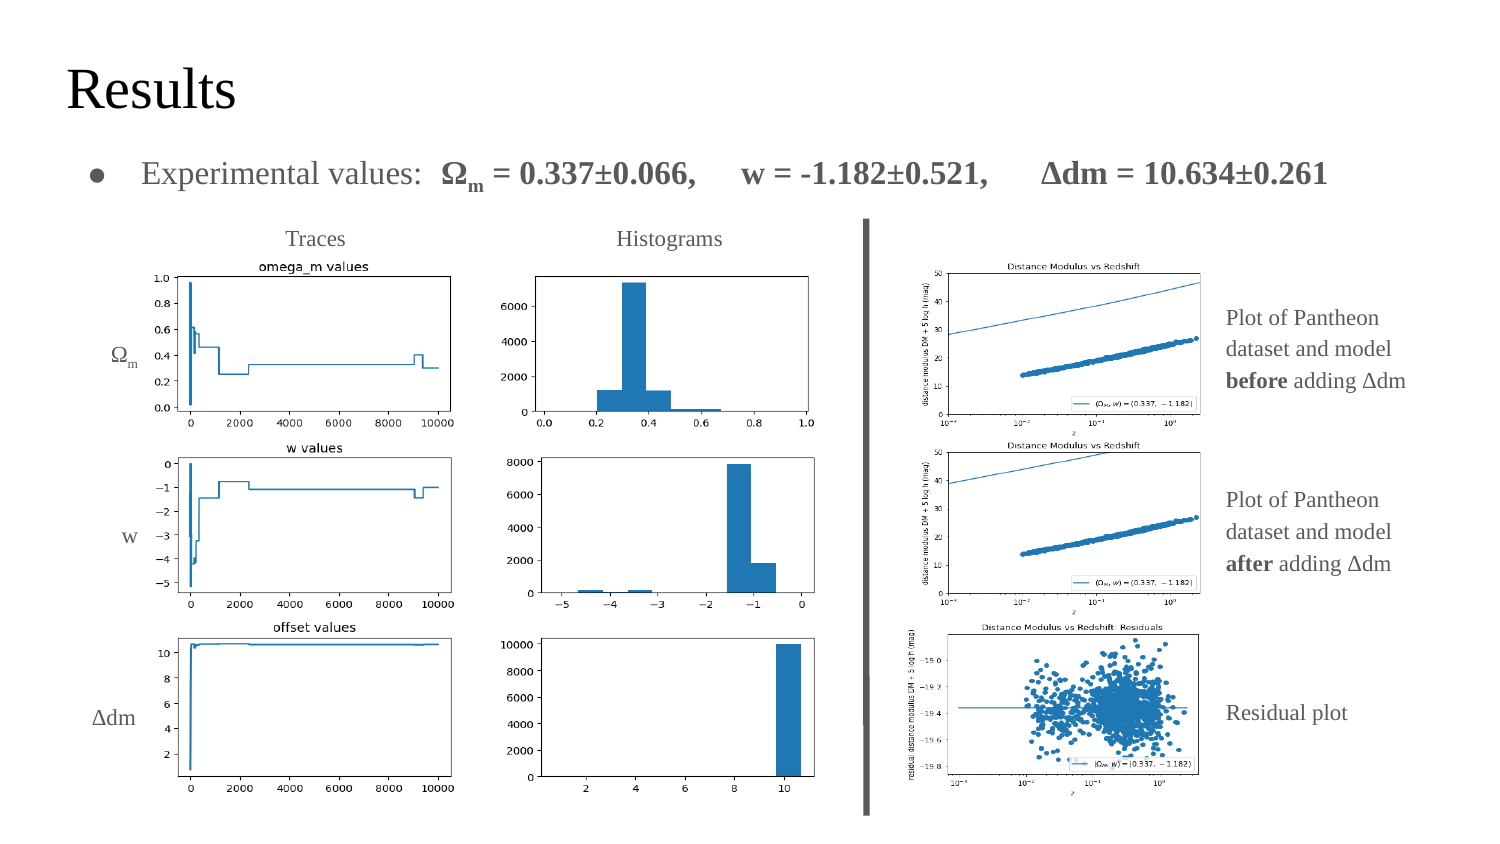

# Results
Experimental values:	Ωm = 0.337±0.066,	w = -1.182±0.521,	Δdm = 10.634±0.261
Traces
Histograms
Plot of Pantheon dataset and model before adding Δdm
Ωm
Plot of Pantheon dataset and model after adding Δdm
w
Residual plot
Δdm